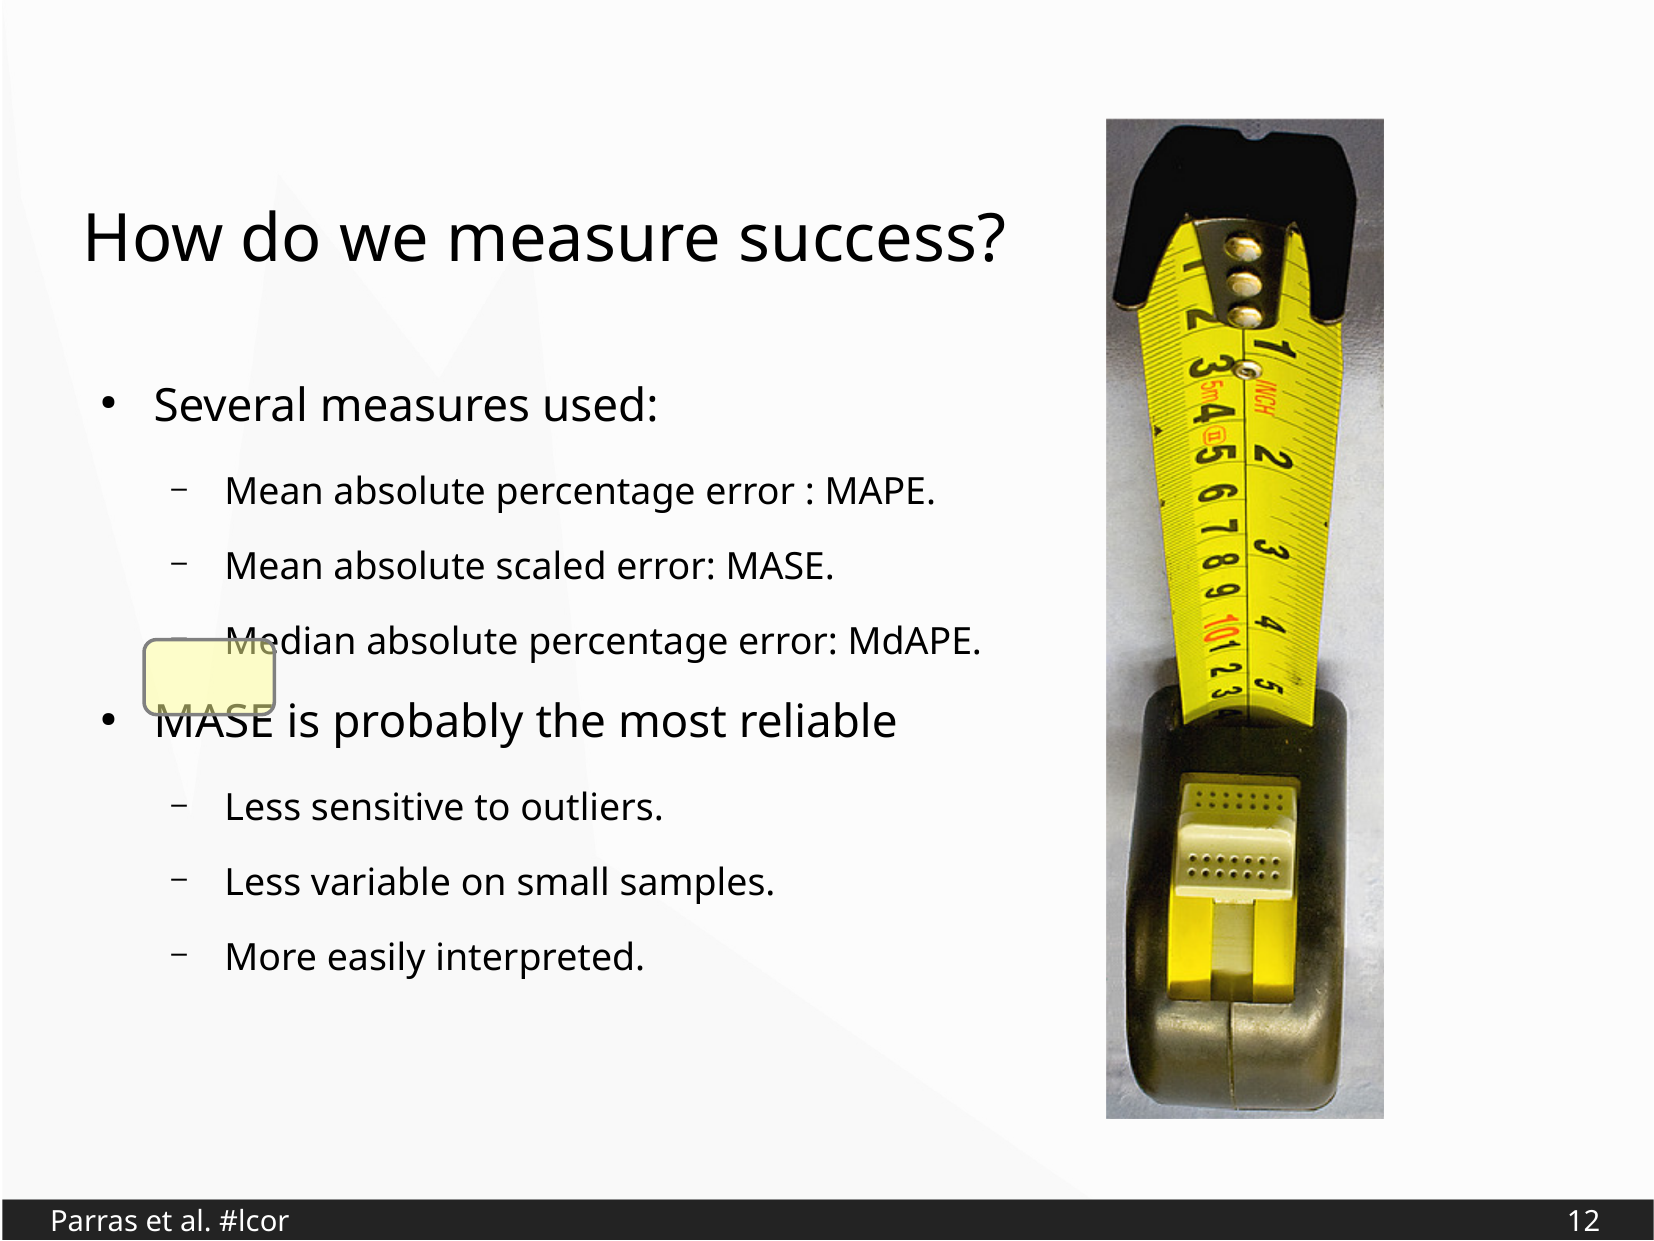

# How do we measure success?
Several measures used:
Mean absolute percentage error : MAPE.
Mean absolute scaled error: MASE.
Median absolute percentage error: MdAPE.
MASE is probably the most reliable
Less sensitive to outliers.
Less variable on small samples.
More easily interpreted.
Parras et al. #lcor
12